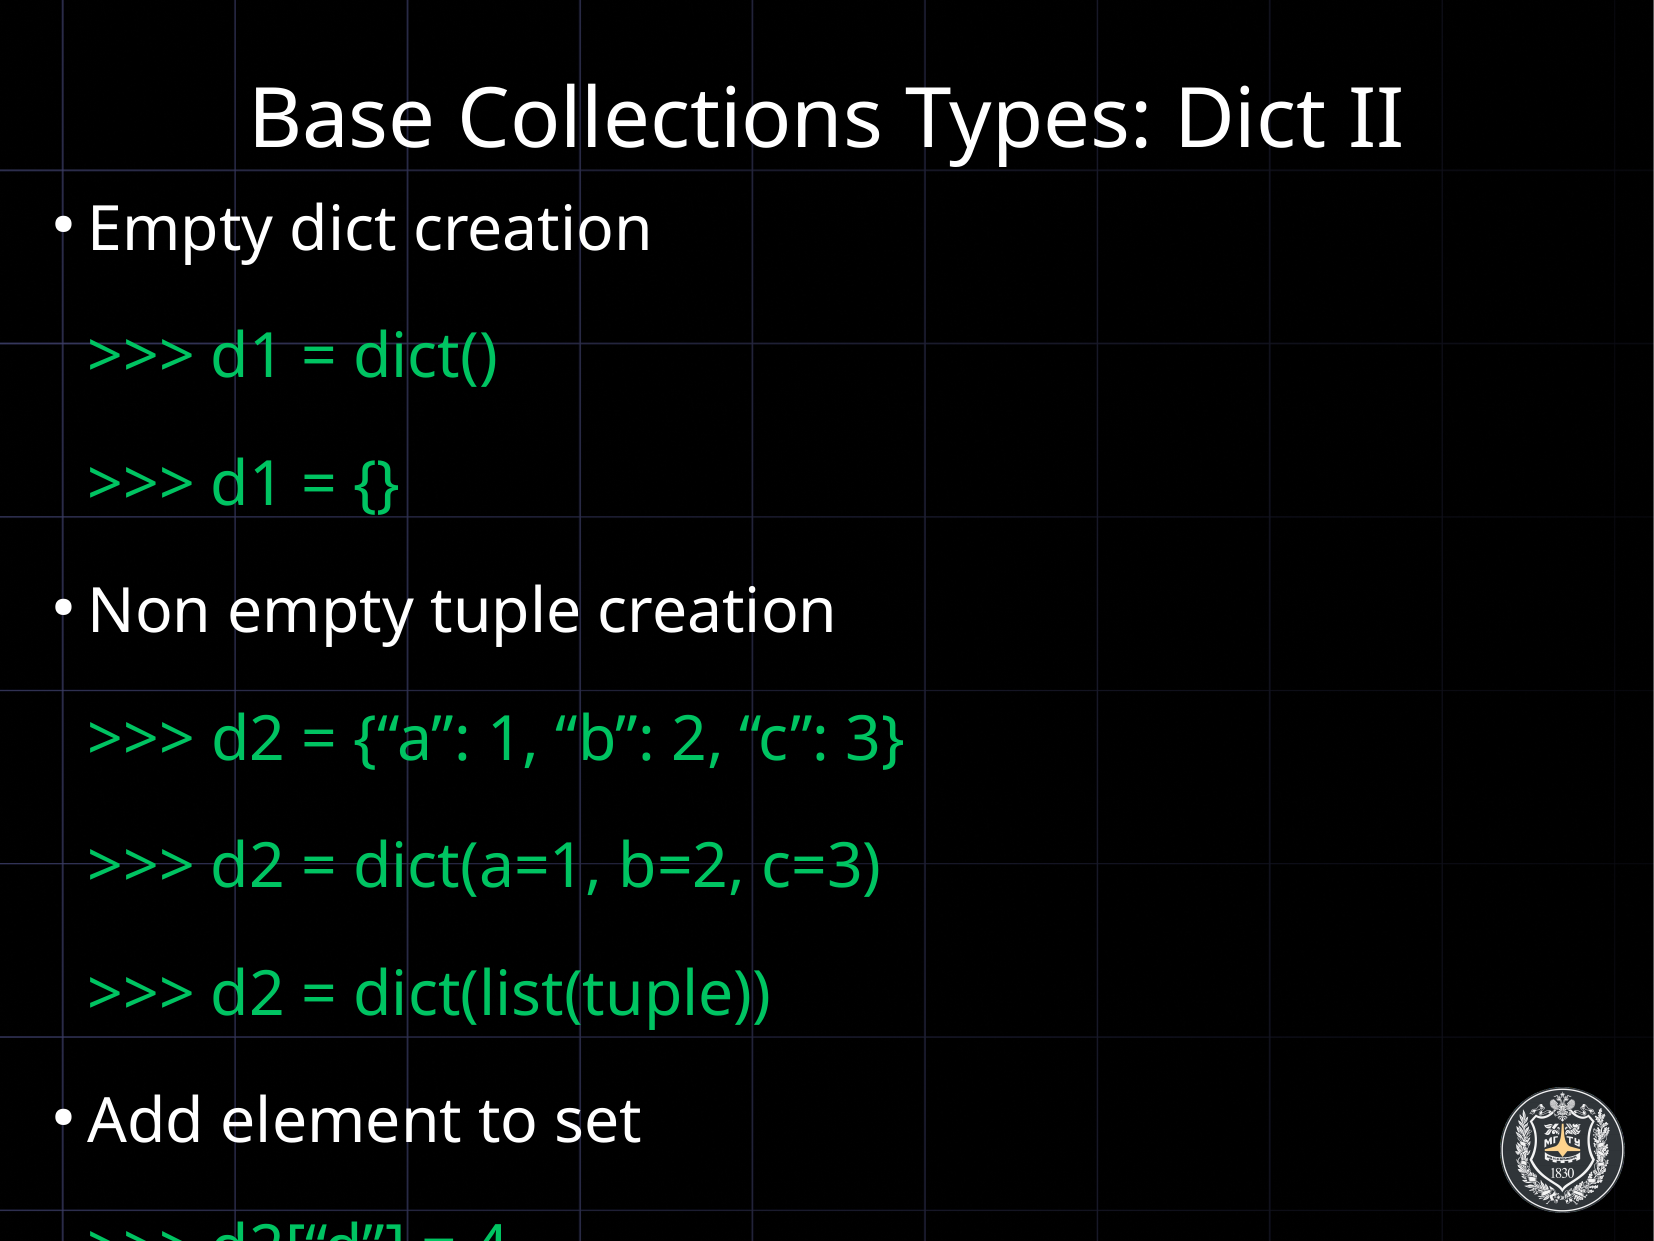

# Base Collections Types: Dict II
Empty dict creation
>>> d1 = dict()
>>> d1 = {}
Non empty tuple creation
>>> d2 = {“a”: 1, “b”: 2, “c”: 3}
>>> d2 = dict(a=1, b=2, c=3)
>>> d2 = dict(list(tuple))
Add element to set
>>> d2[“d”] = 4
>>> d2.update({“e”: 5}) # inplace method